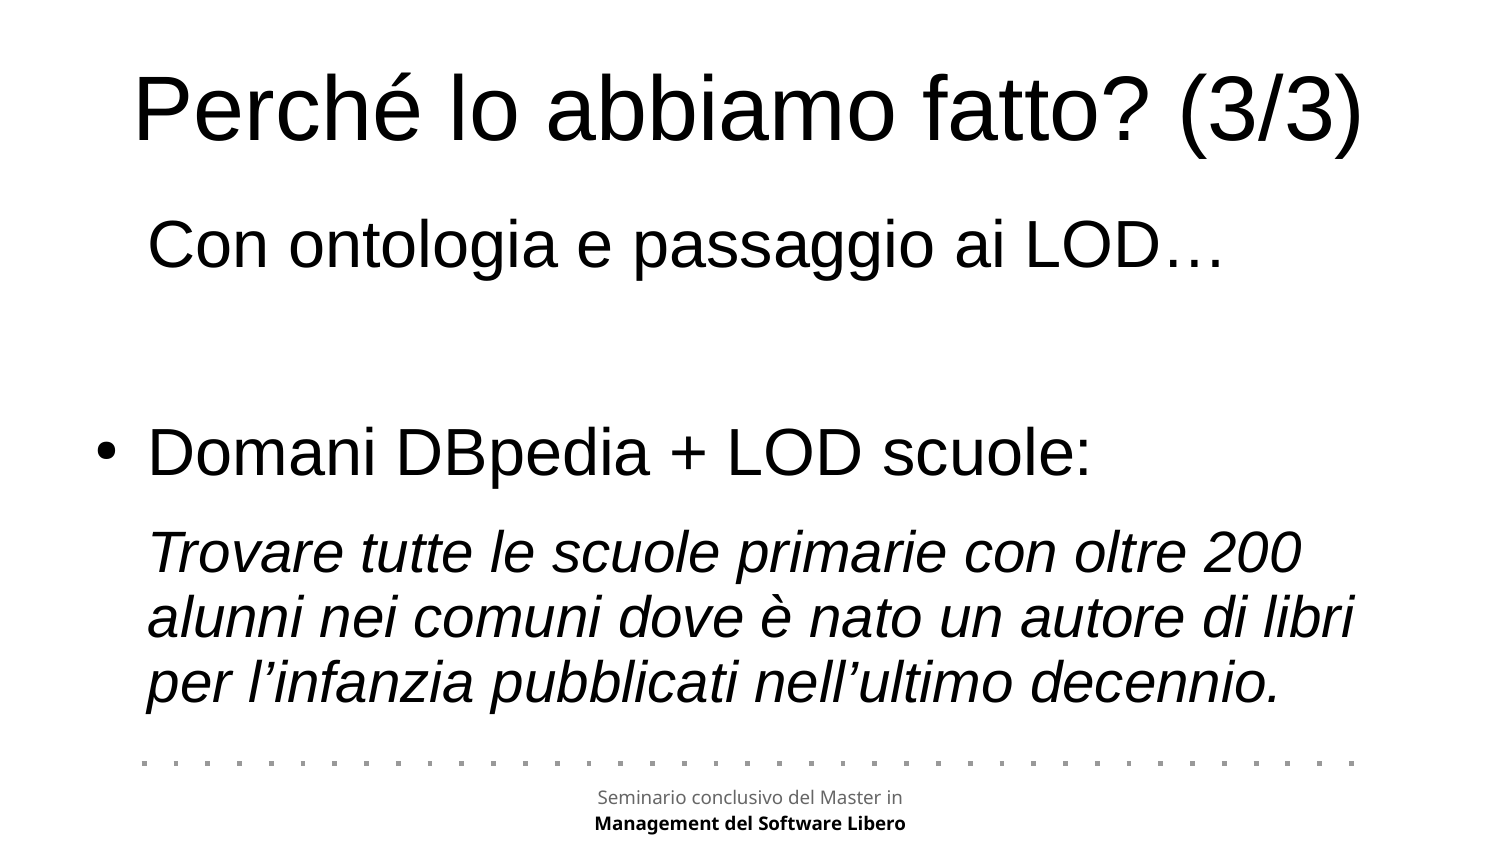

# Perché lo abbiamo fatto? (3/3)
Con ontologia e passaggio ai LOD…
Domani DBpedia + LOD scuole:
Trovare tutte le scuole primarie con oltre 200 alunni nei comuni dove è nato un autore di libri per l’infanzia pubblicati nell’ultimo decennio.
Seminario conclusivo del Master in
Management del Software Libero